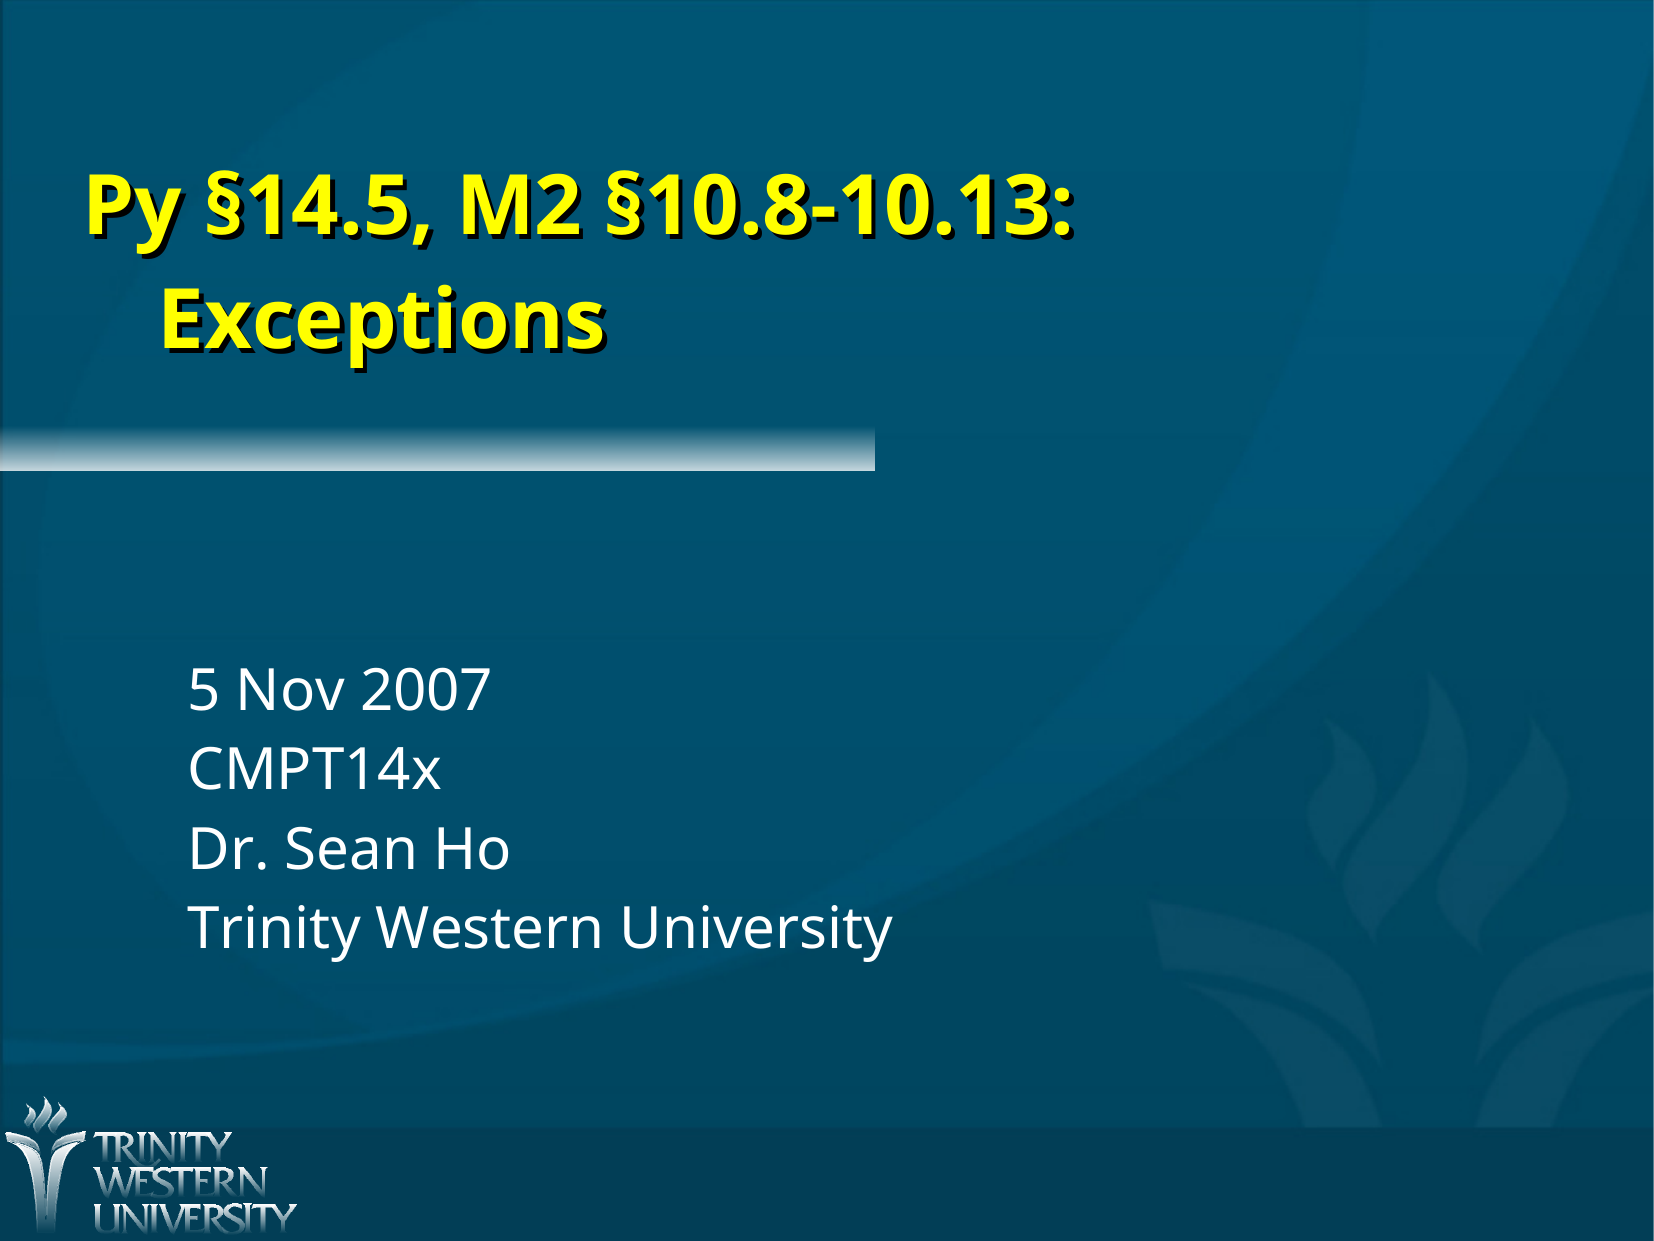

# Py §14.5, M2 §10.8-10.13: Exceptions
5 Nov 2007
CMPT14x
Dr. Sean Ho
Trinity Western University